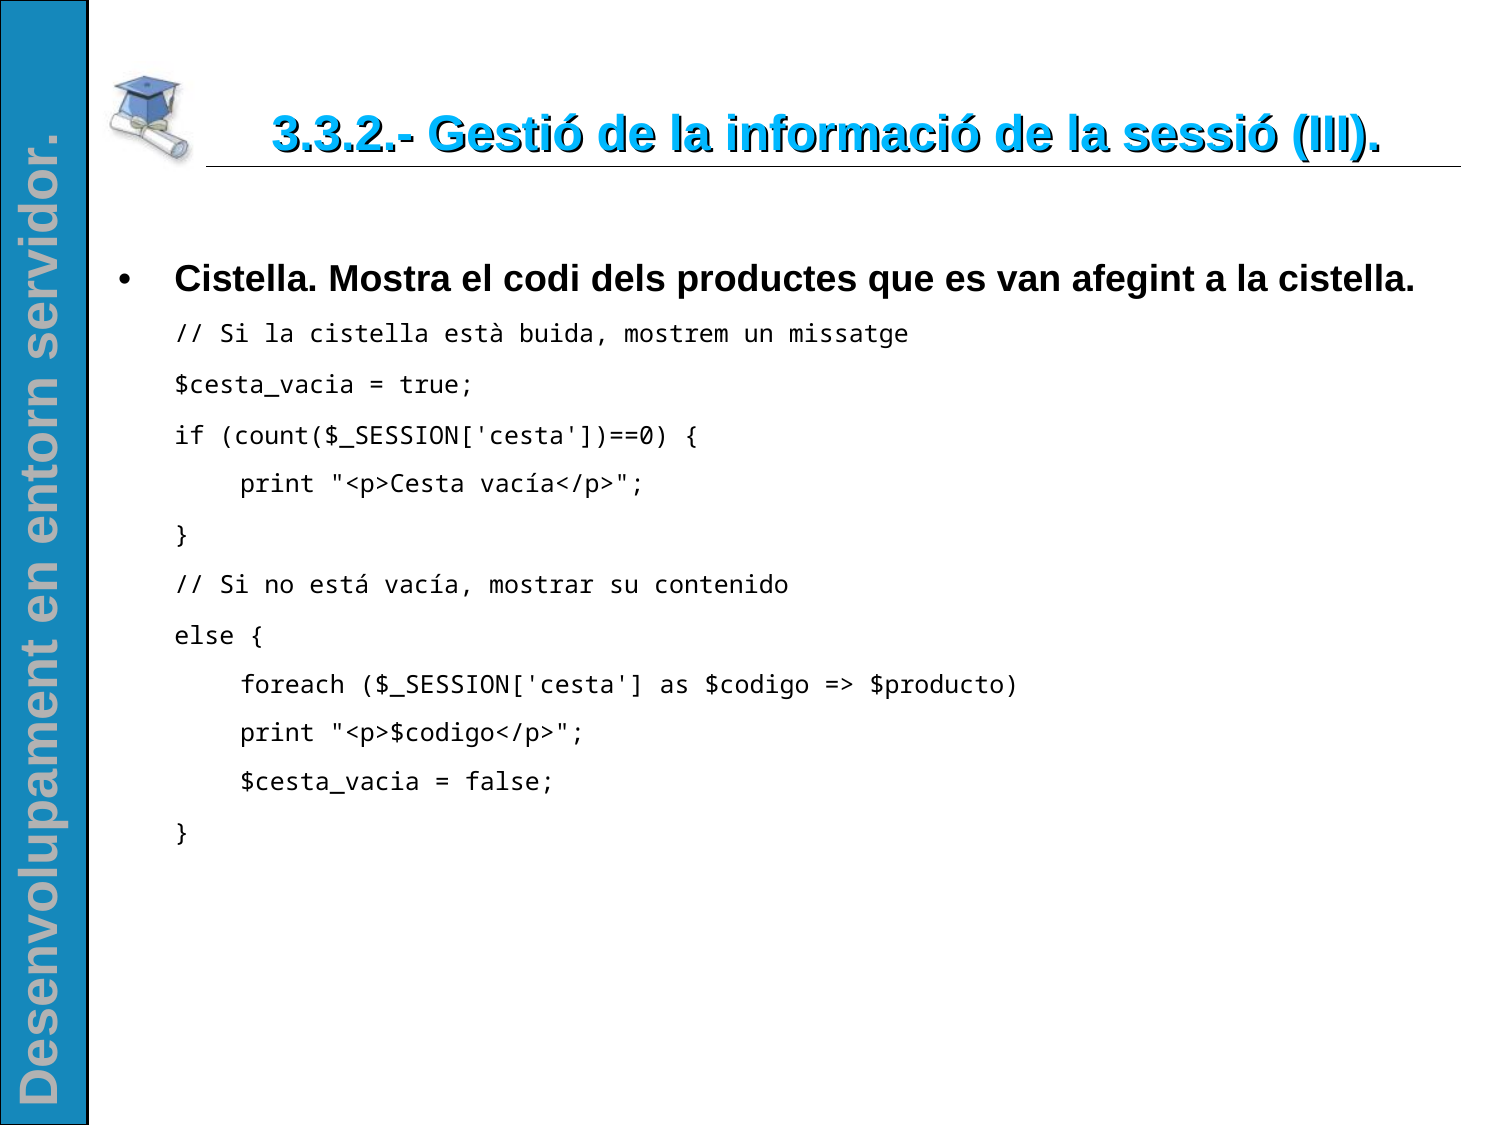

# 3.3.2.- Gestió de la informació de la sessió (III).
Cistella. Mostra el codi dels productes que es van afegint a la cistella.
// Si la cistella està buida, mostrem un missatge
$cesta_vacia = true;
if (count($_SESSION['cesta'])==0) {
print "<p>Cesta vacía</p>";
}
// Si no está vacía, mostrar su contenido
else {
foreach ($_SESSION['cesta'] as $codigo => $producto)
print "<p>$codigo</p>";
$cesta_vacia = false;
}